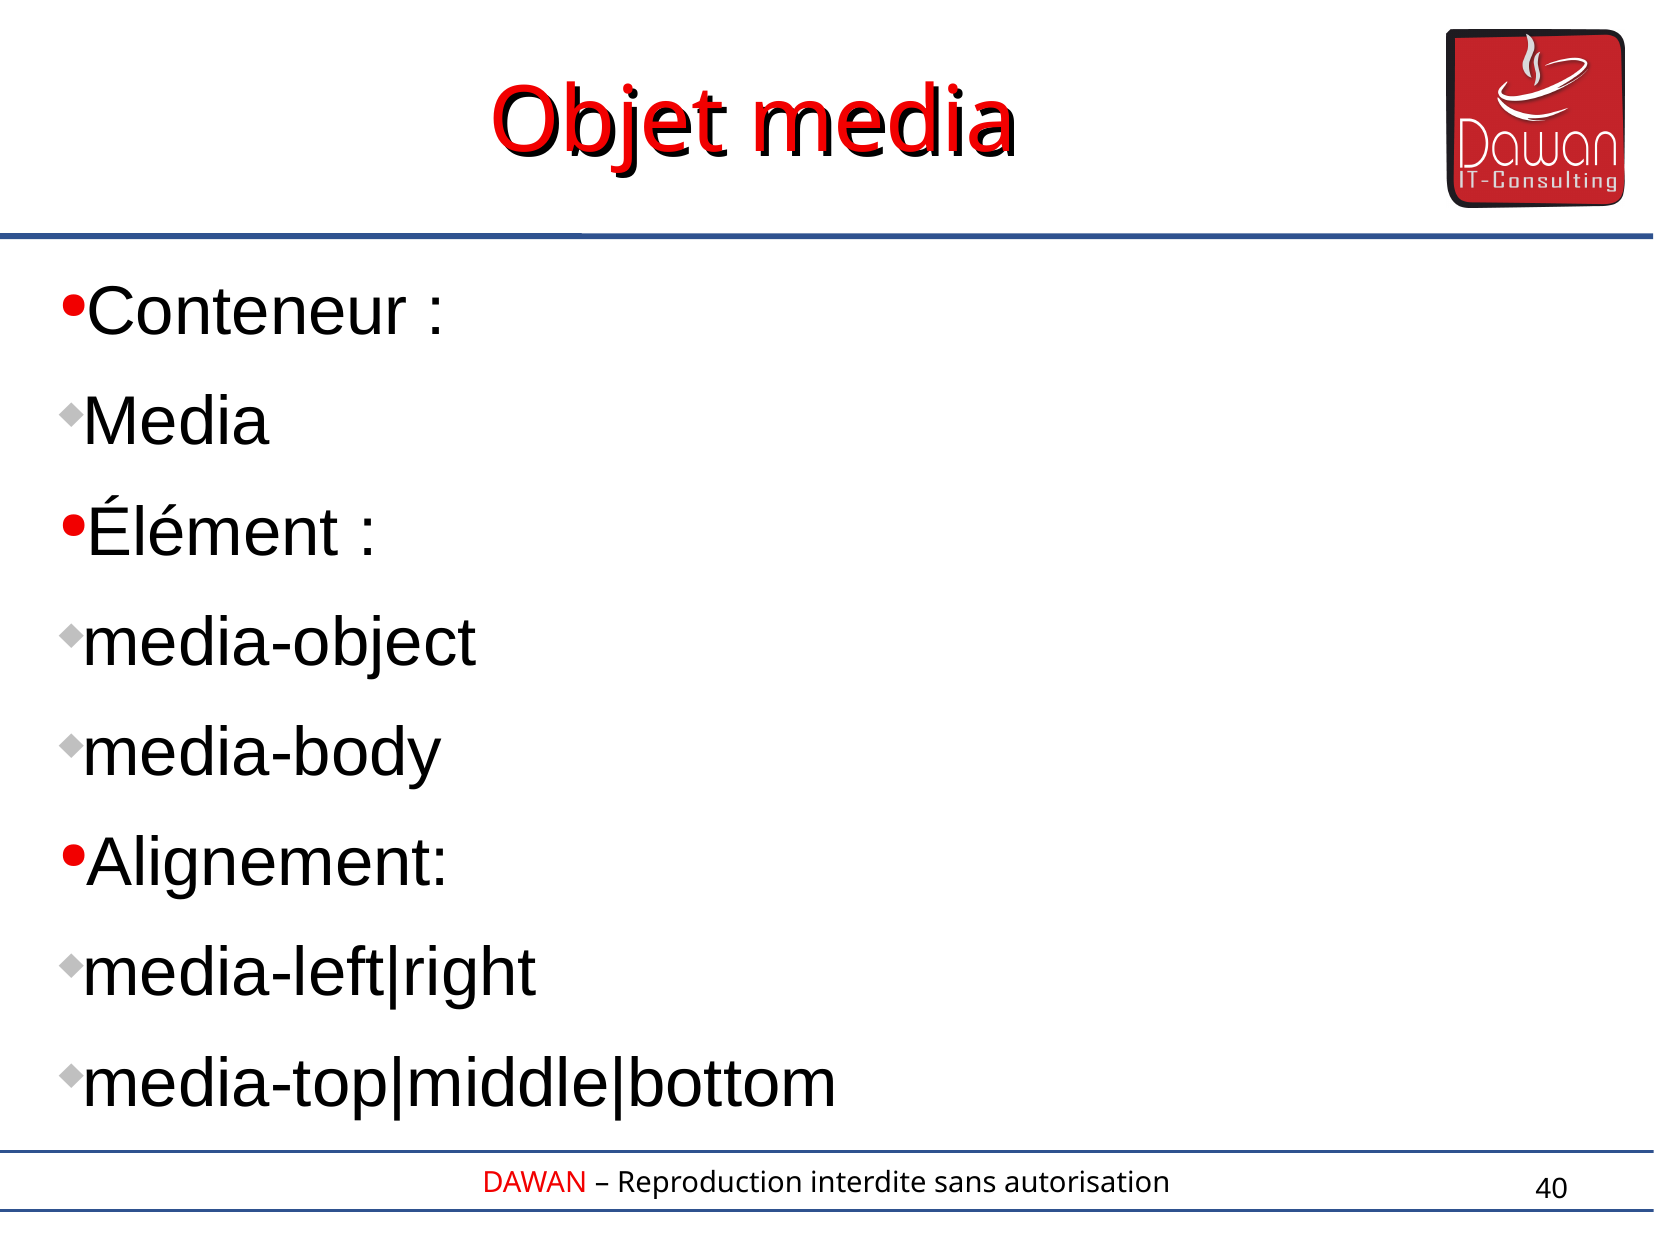

# Objet media
Conteneur :
Media
Élément :
media-object
media-body
Alignement:
media-left|right
media-top|middle|bottom